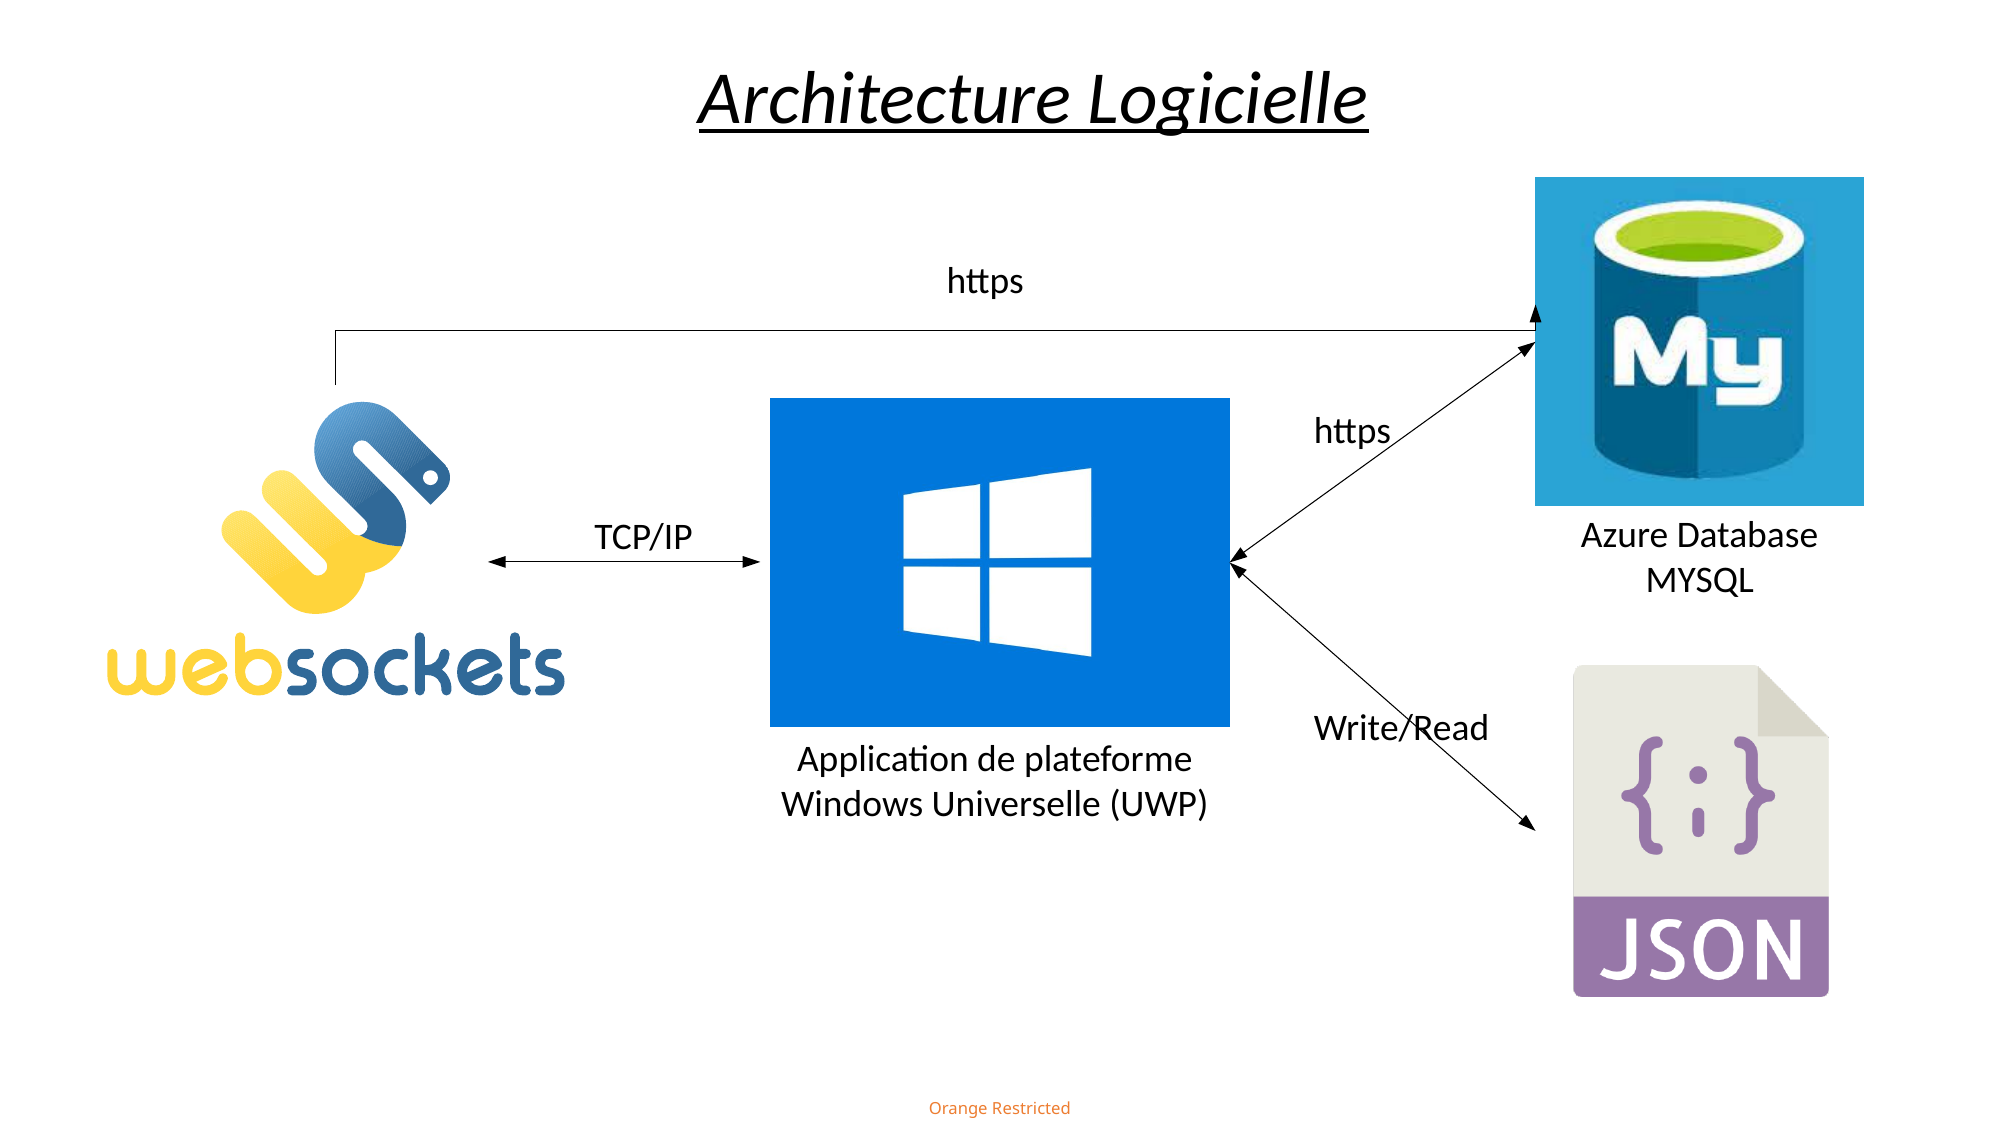

Architecture Logicielle
https
https
Azure Database MYSQL
TCP/IP
Write/Read
Application de plateforme Windows Universelle (UWP)